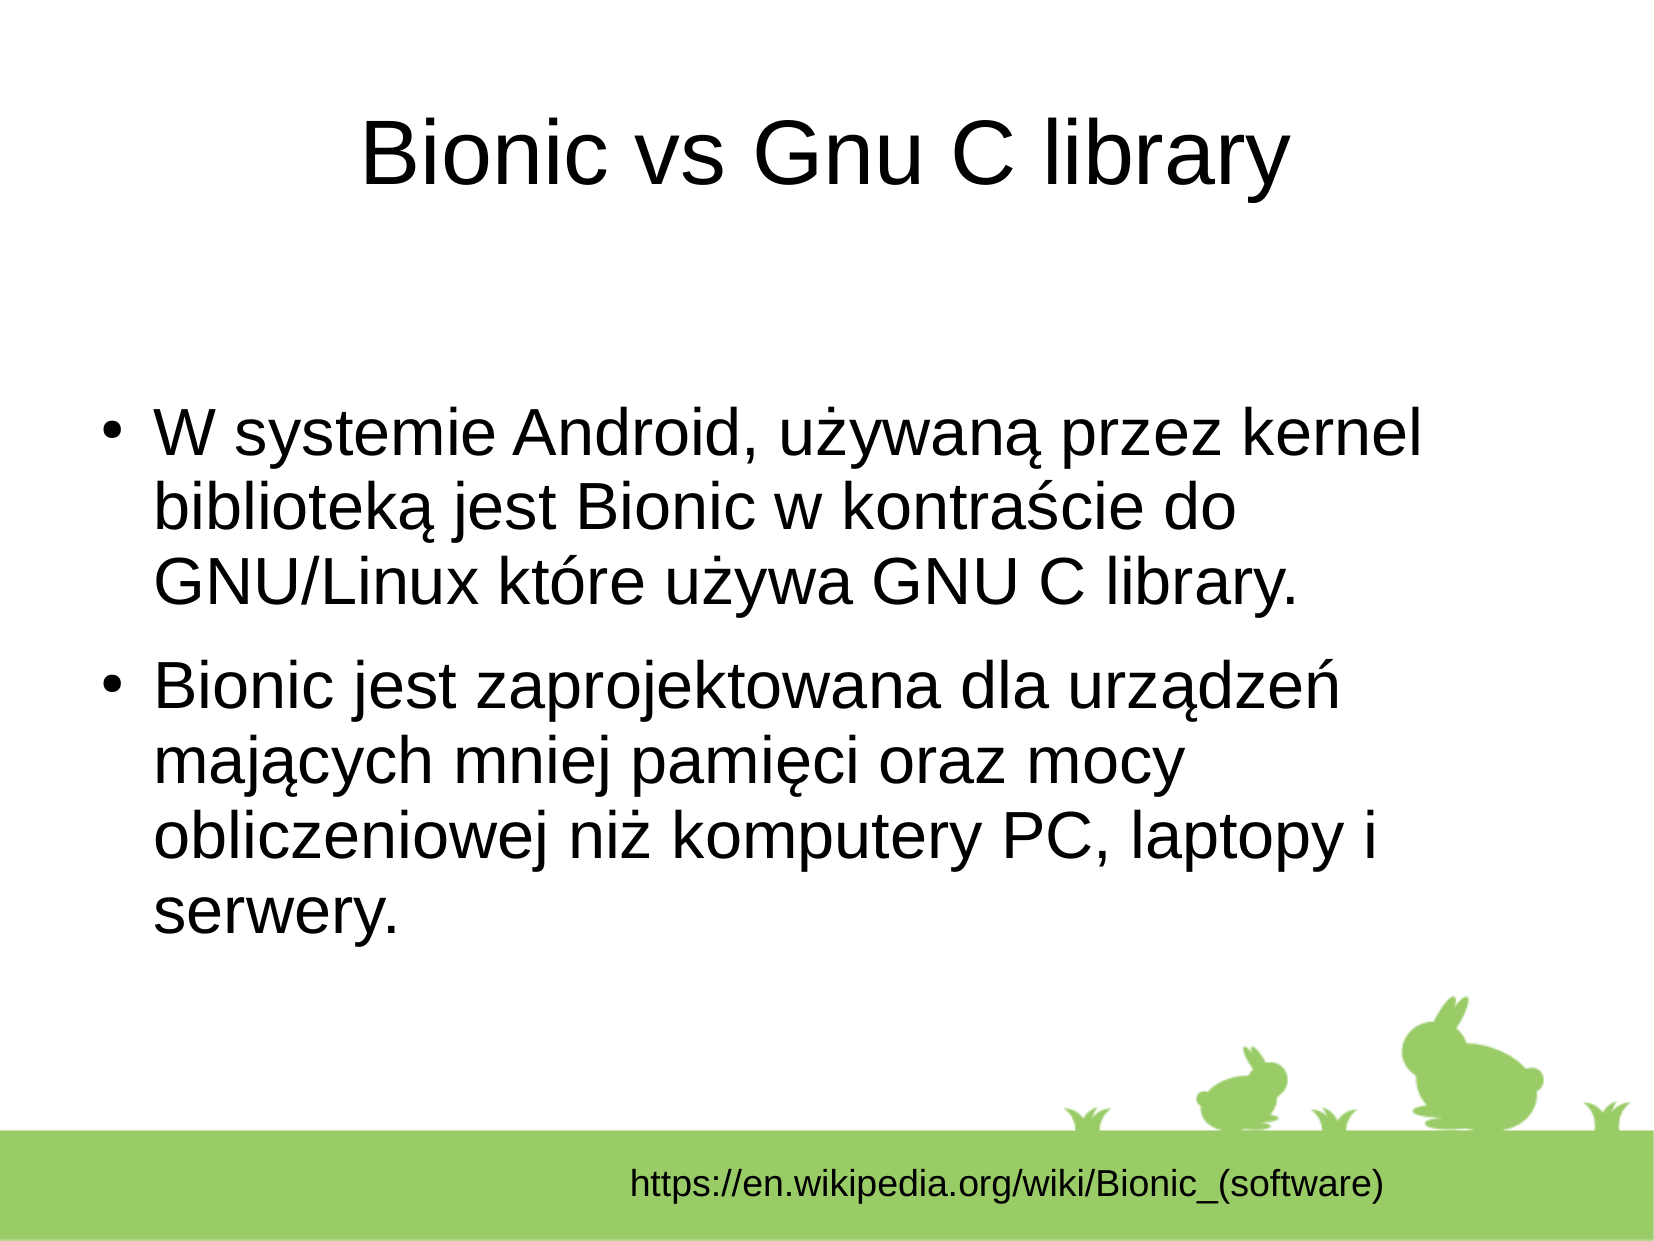

# Bionic vs Gnu C library
W systemie Android, używaną przez kernel biblioteką jest Bionic w kontraście do GNU/Linux które używa GNU C library.
Bionic jest zaprojektowana dla urządzeń mających mniej pamięci oraz mocy obliczeniowej niż komputery PC, laptopy i serwery.
https://en.wikipedia.org/wiki/Bionic_(software)